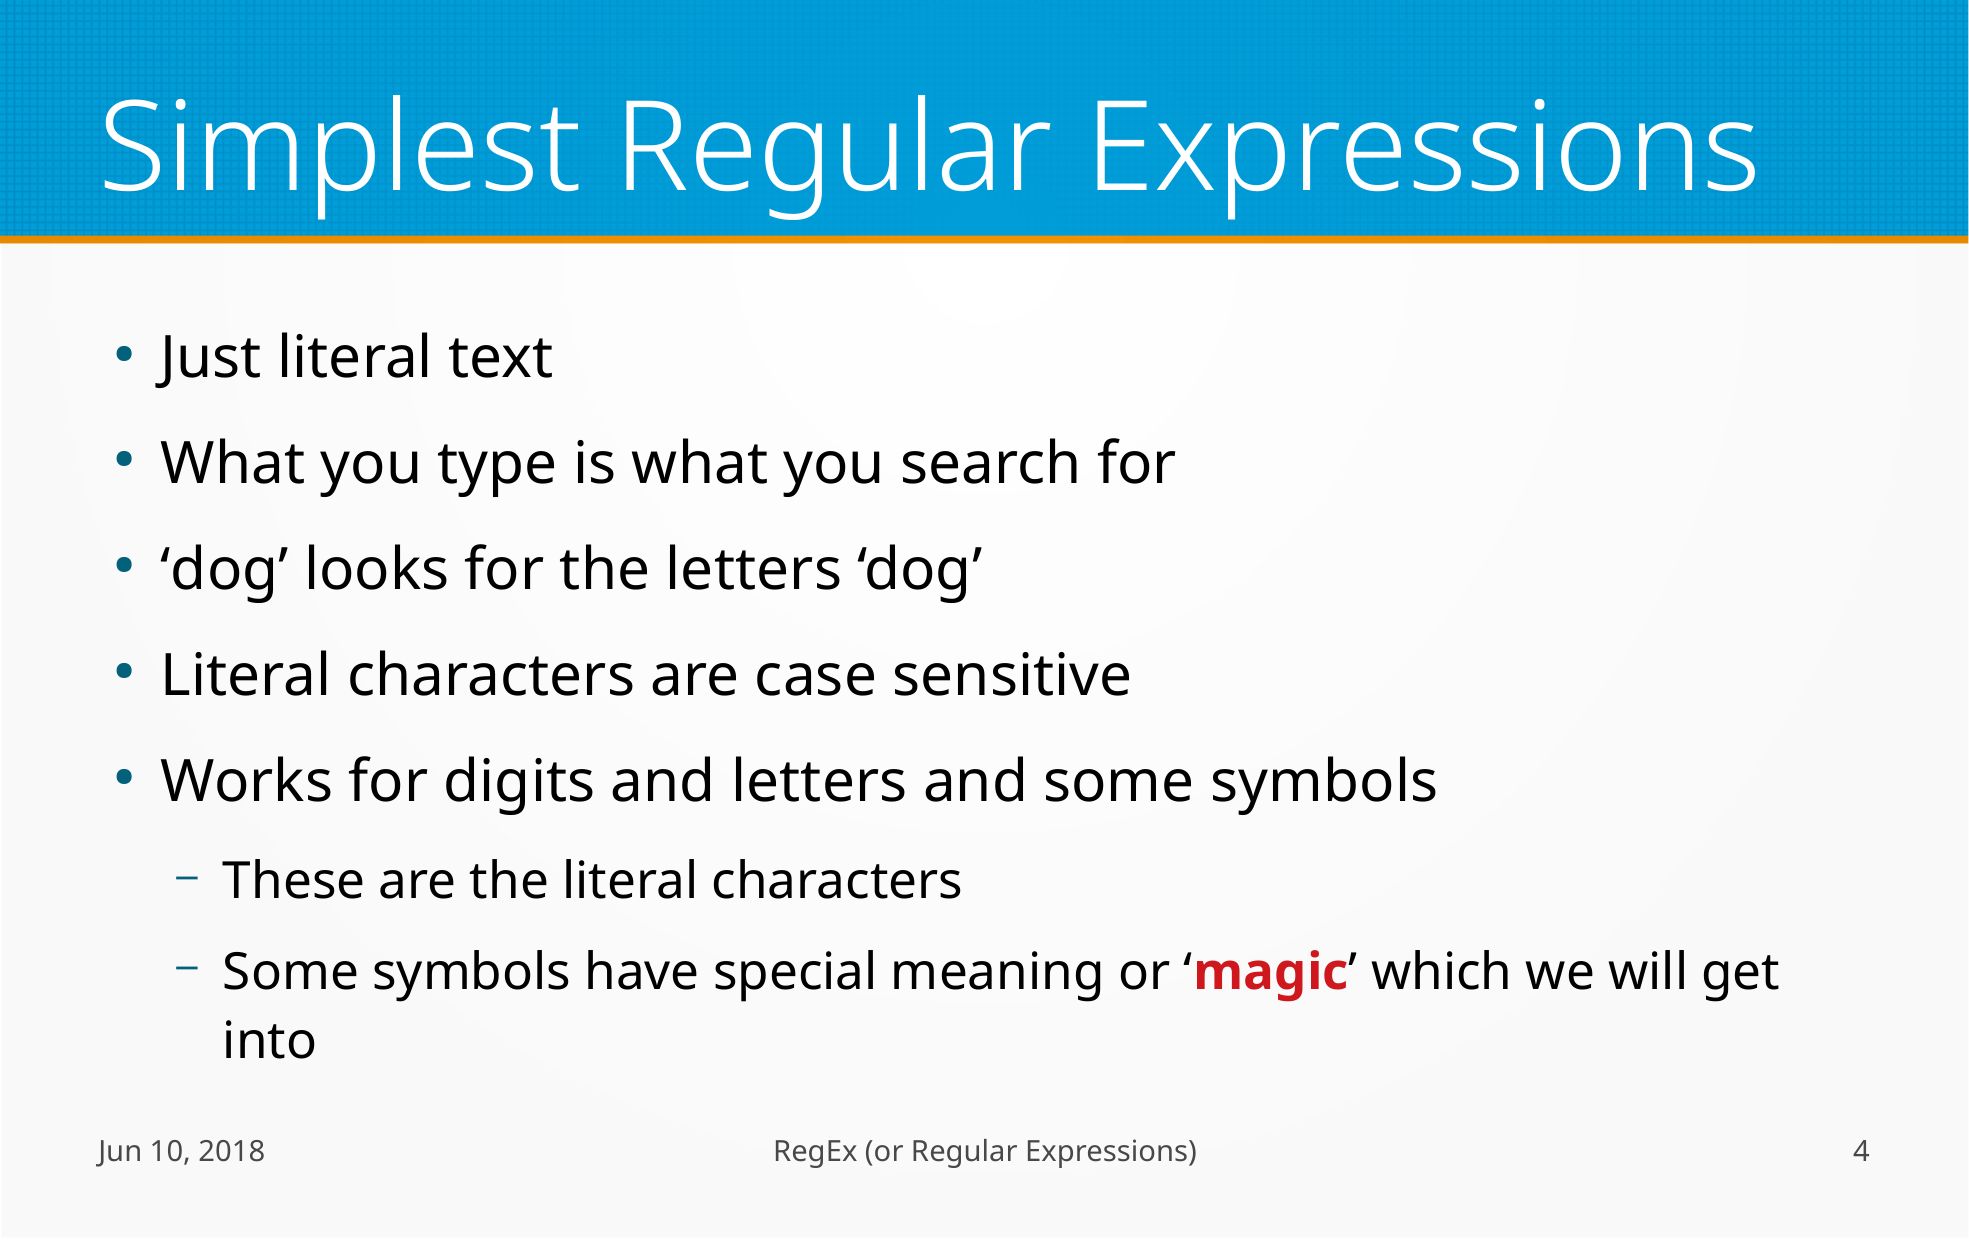

# Simplest Regular Expressions
Just literal text
What you type is what you search for
‘dog’ looks for the letters ‘dog’
Literal characters are case sensitive
Works for digits and letters and some symbols
These are the literal characters
Some symbols have special meaning or ‘magic’ which we will get into
Jun 10, 2018
RegEx (or Regular Expressions)
4